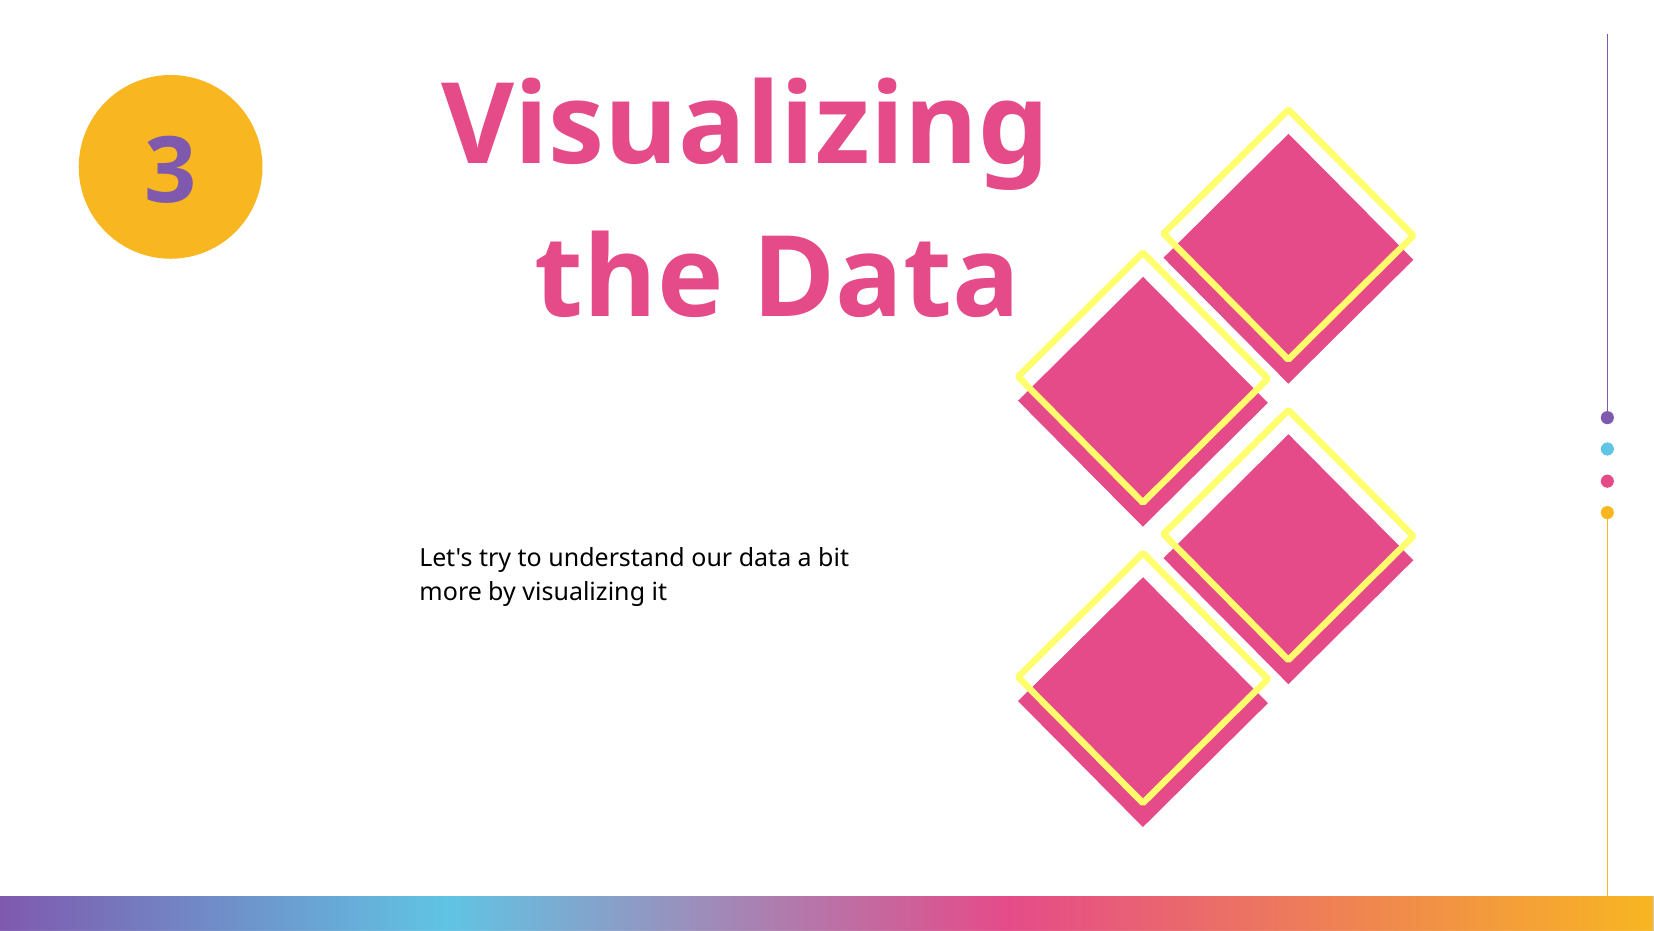

# Visualizing the Data
3
Let's try to understand our data a bit more by visualizing it